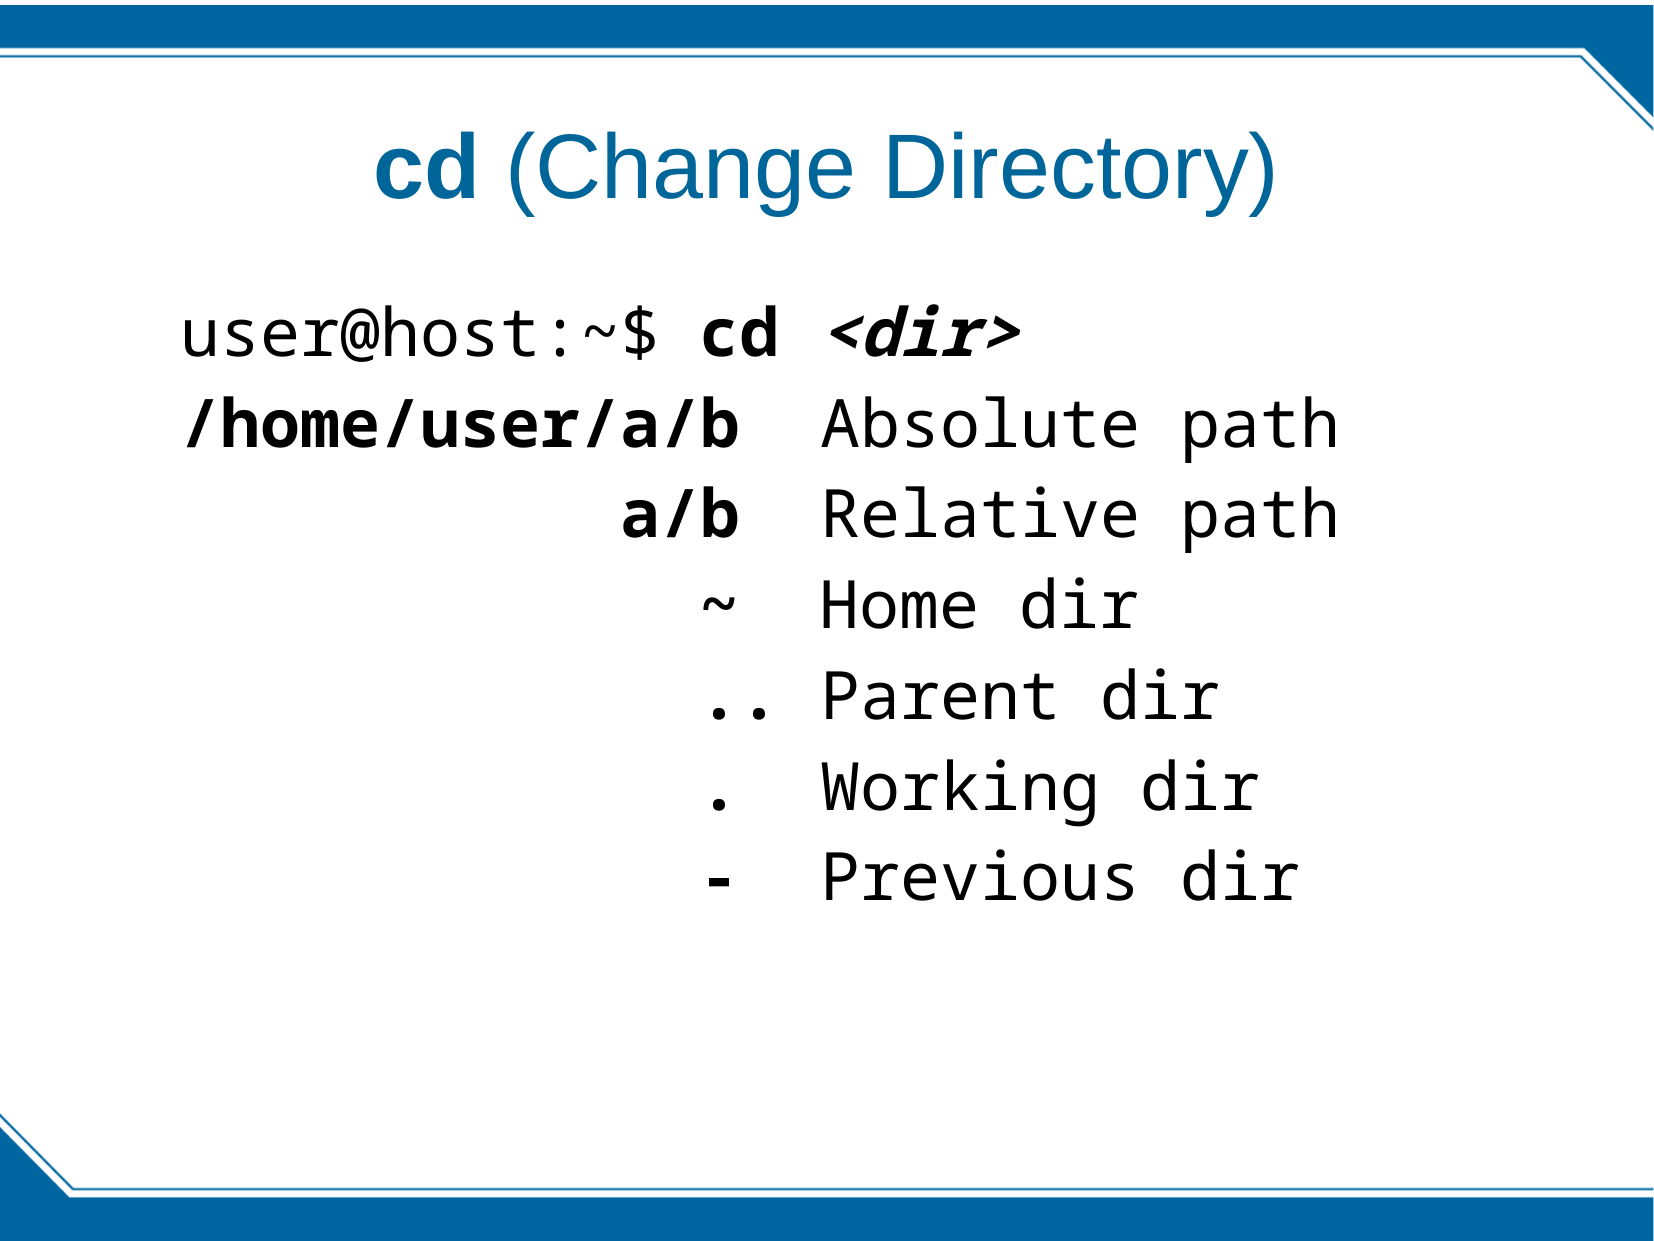

# cd (Change Directory)
user@host:~$ cd <dir>
/home/user/a/b Absolute path
 a/b	 Relative path
 ~ Home dir
 .. Parent dir
 . Working dir
 -	 Previous dir